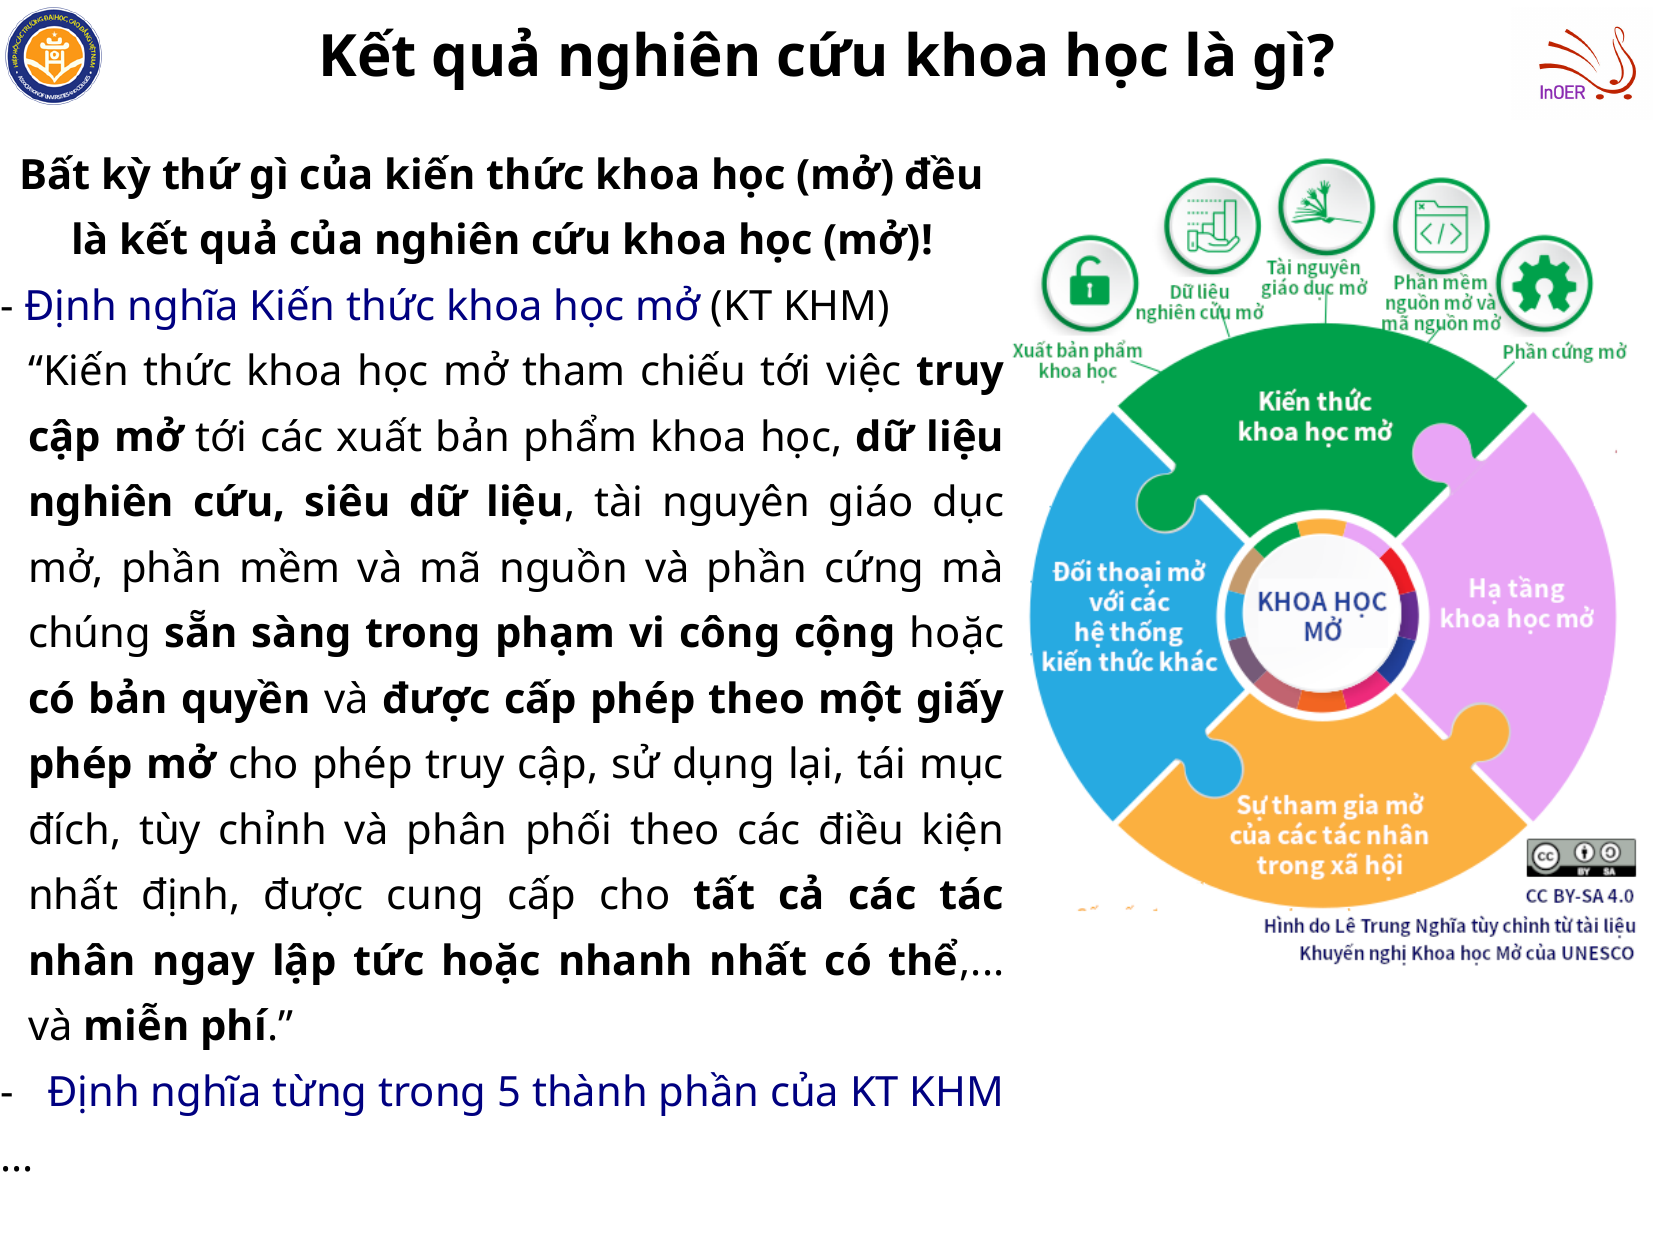

# Kết quả nghiên cứu khoa học là gì?
Bất kỳ thứ gì của kiến thức khoa học (mở) đều là kết quả của nghiên cứu khoa học (mở)!
- Định nghĩa Kiến thức khoa học mở (KT KHM)
“Kiến thức khoa học mở tham chiếu tới việc truy cập mở tới các xuất bản phẩm khoa học, dữ liệu nghiên cứu, siêu dữ liệu, tài nguyên giáo dục mở, phần mềm và mã nguồn và phần cứng mà chúng sẵn sàng trong phạm vi công cộng hoặc có bản quyền và được cấp phép theo một giấy phép mở cho phép truy cập, sử dụng lại, tái mục đích, tùy chỉnh và phân phối theo các điều kiện nhất định, được cung cấp cho tất cả các tác nhân ngay lập tức hoặc nhanh nhất có thể,... và miễn phí.”
- Định nghĩa từng trong 5 thành phần của KT KHM...